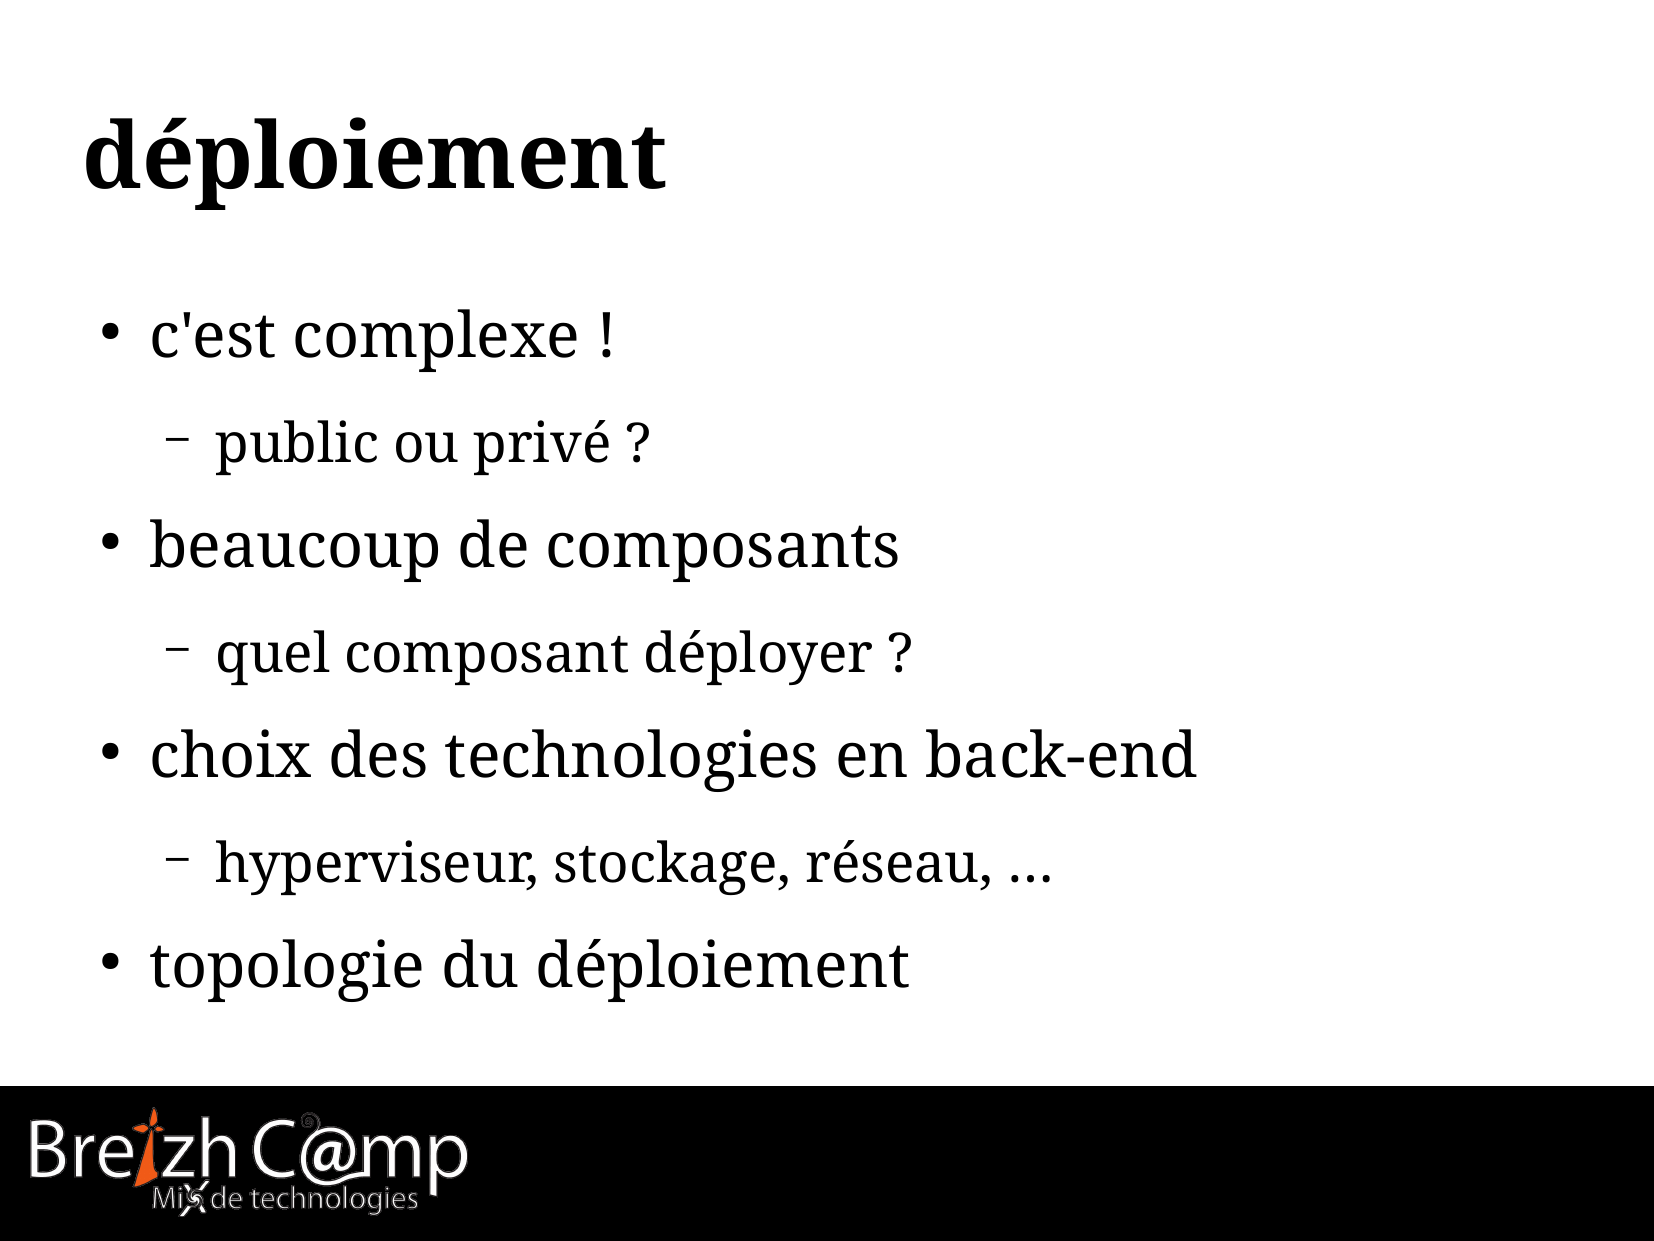

# déploiement
c'est complexe !
public ou privé ?
beaucoup de composants
quel composant déployer ?
choix des technologies en back-end
hyperviseur, stockage, réseau, …
topologie du déploiement
48